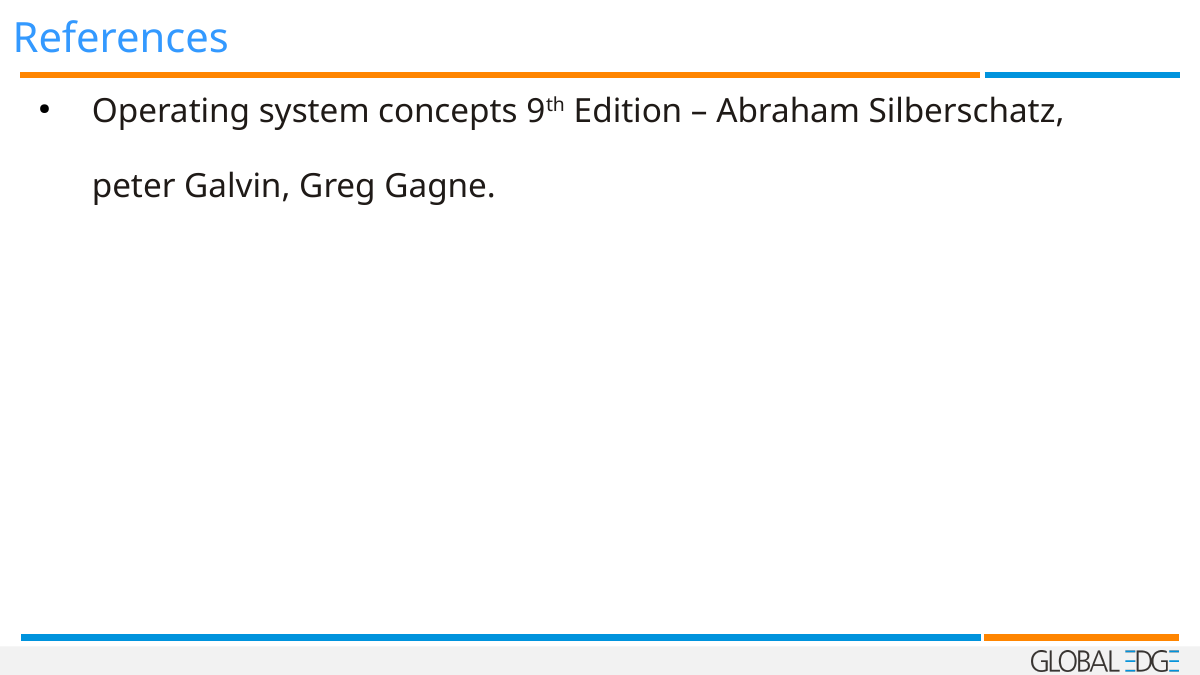

# References
Operating system concepts 9th Edition – Abraham Silberschatz,
peter Galvin, Greg Gagne.